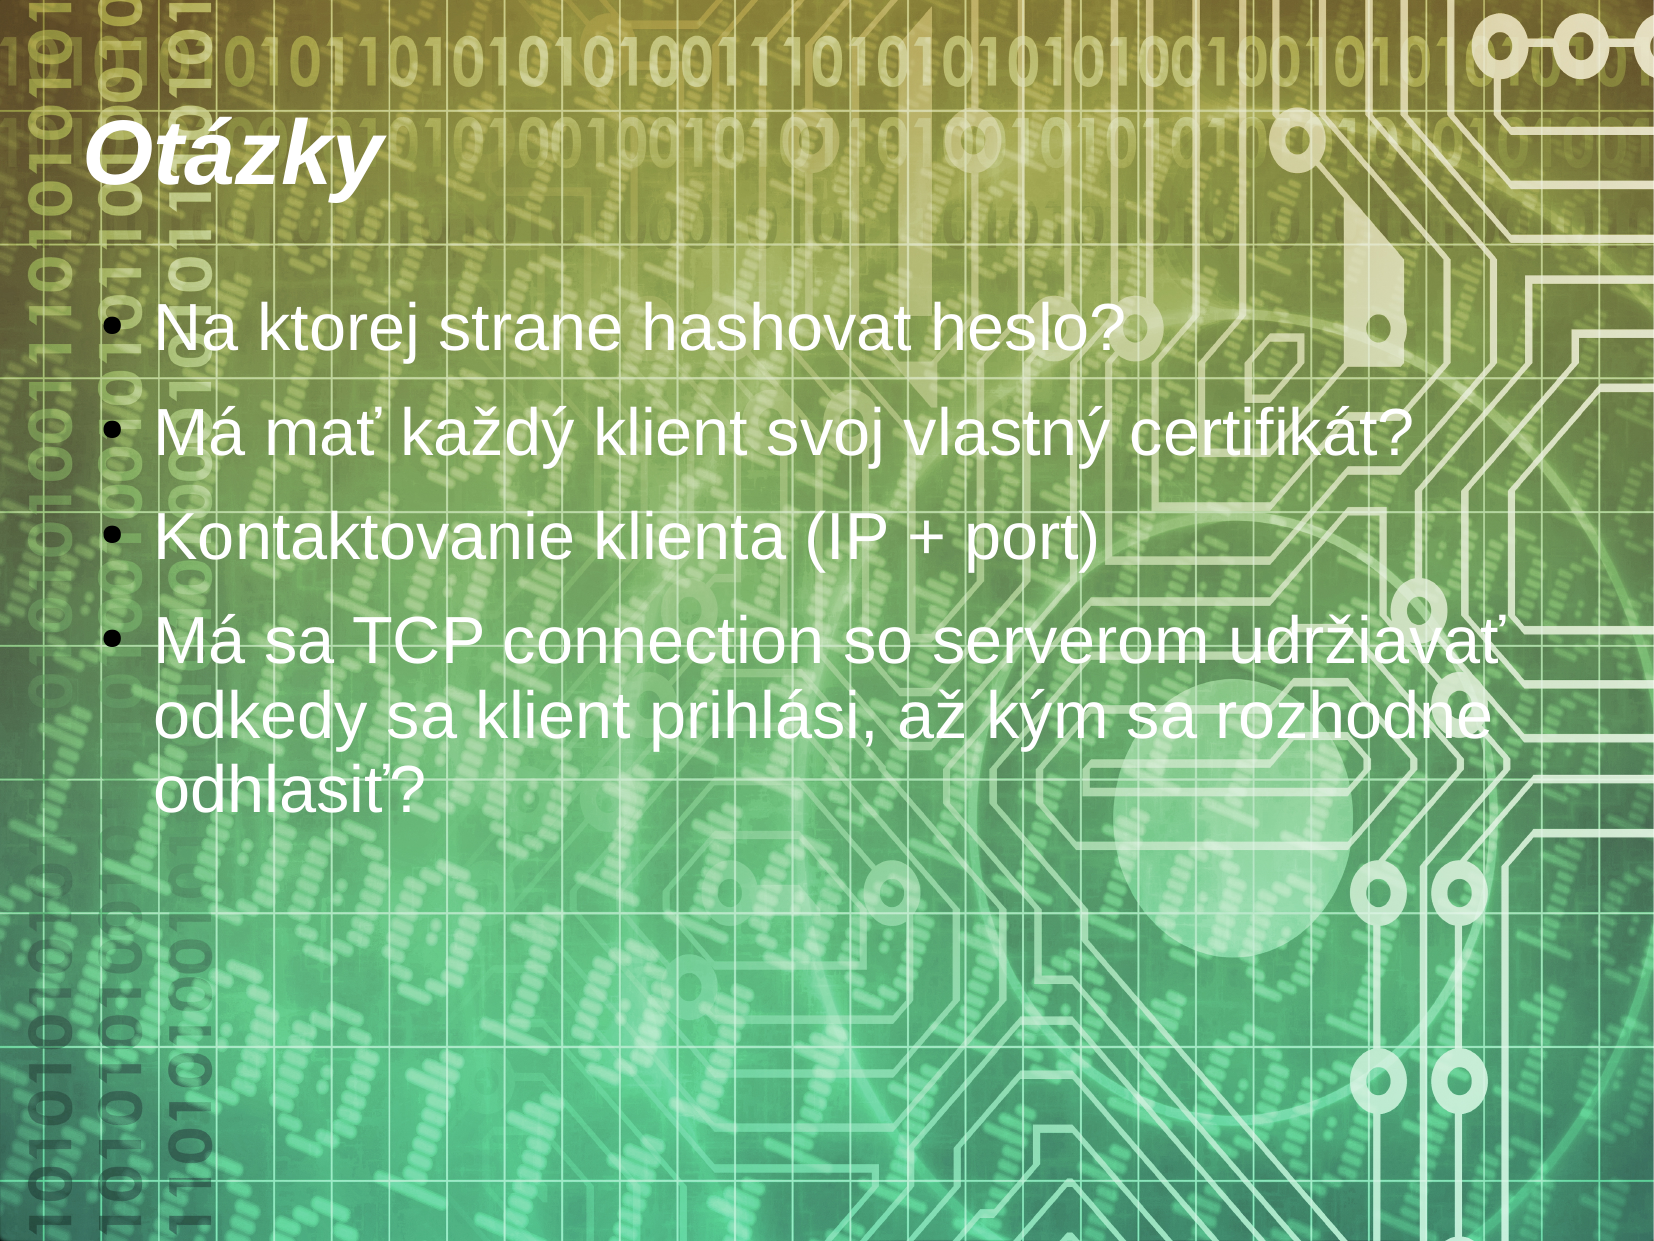

# Otázky
Na ktorej strane hashovat heslo?
Má mať každý klient svoj vlastný certifikát?
Kontaktovanie klienta (IP + port)
Má sa TCP connection so serverom udržiavať odkedy sa klient prihlási, až kým sa rozhodne odhlasiť?